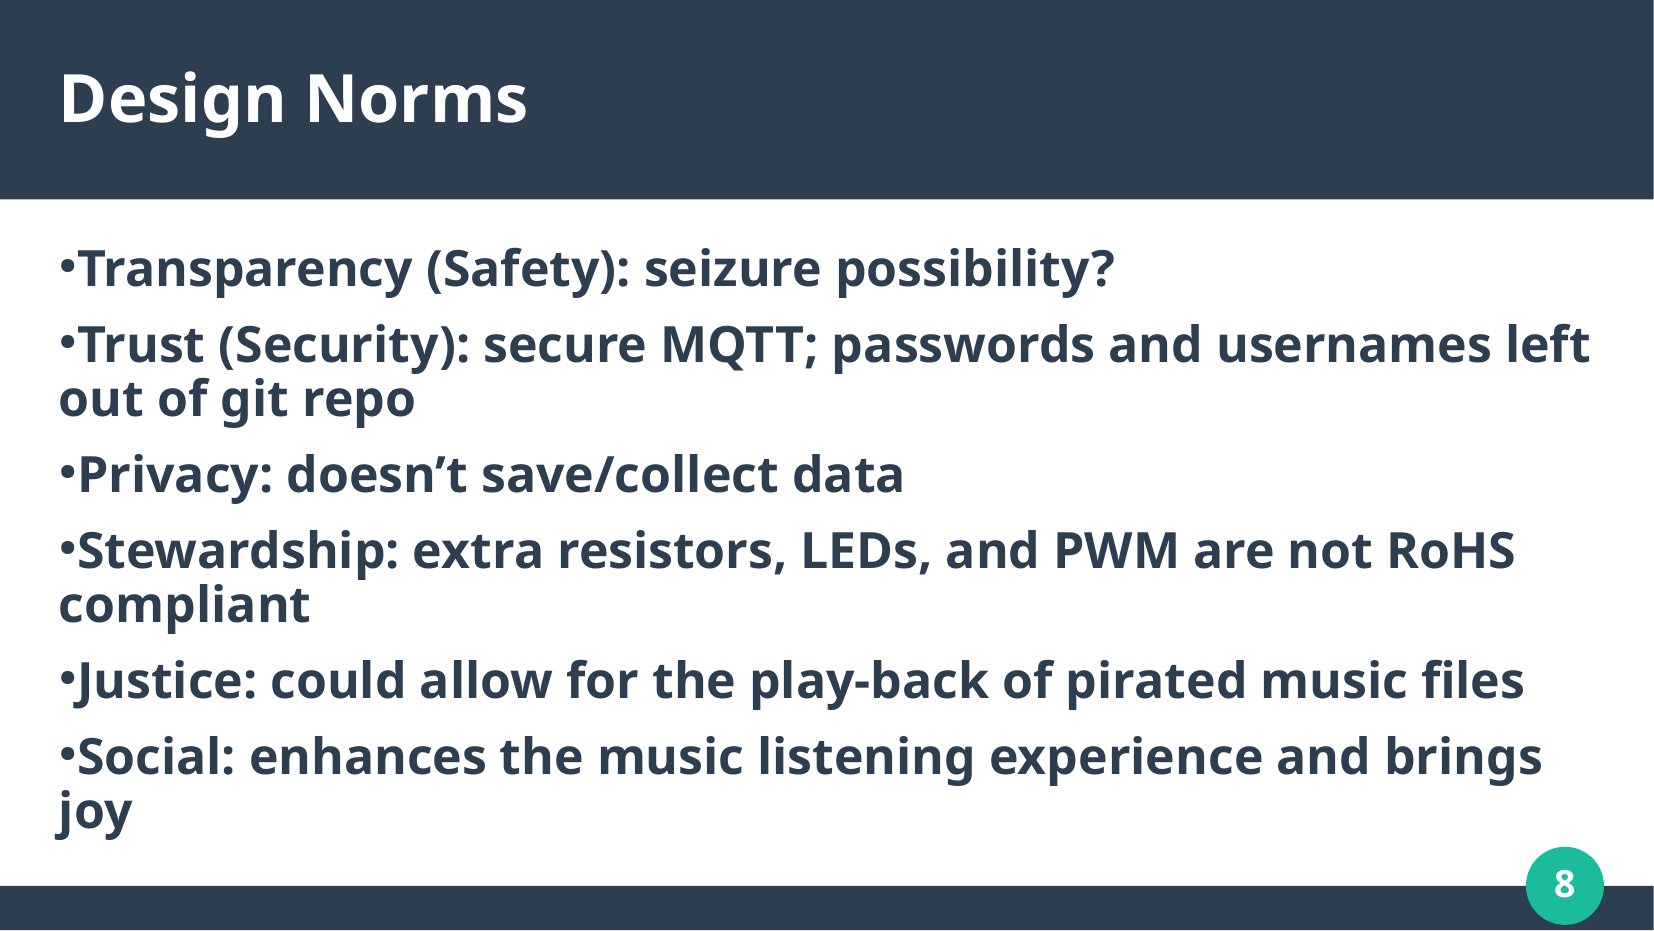

# Design Norms
Transparency (Safety): seizure possibility?
Trust (Security): secure MQTT; passwords and usernames left out of git repo
Privacy: doesn’t save/collect data
Stewardship: extra resistors, LEDs, and PWM are not RoHS compliant
Justice: could allow for the play-back of pirated music files
Social: enhances the music listening experience and brings joy